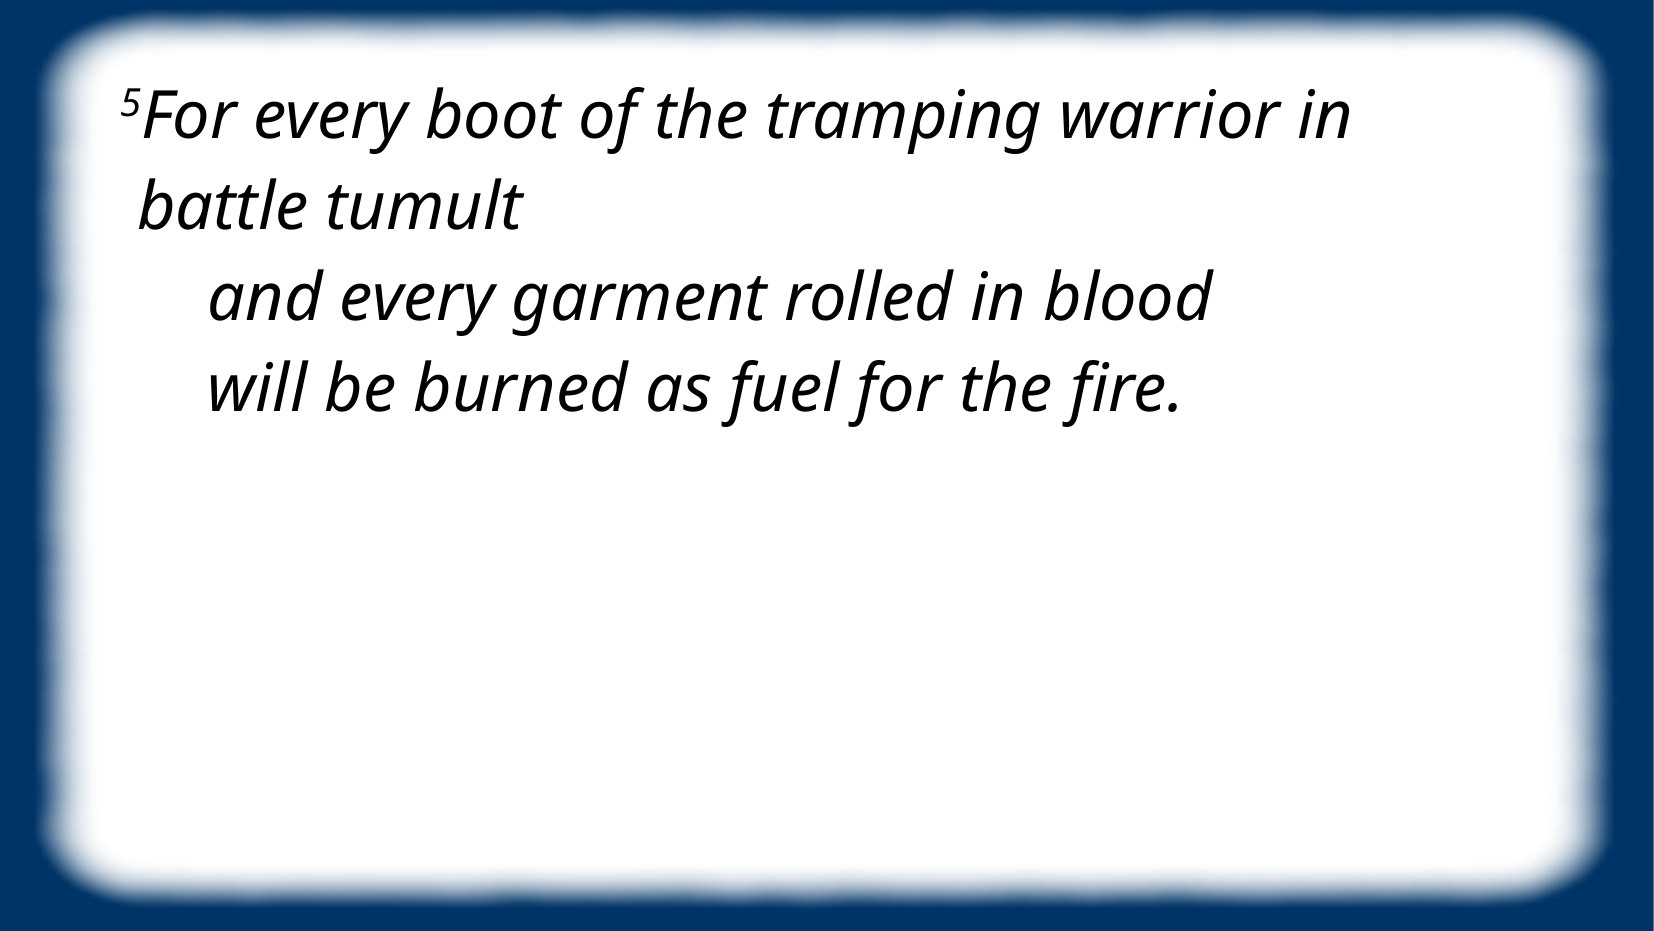

5For every boot of the tramping warrior in
 battle tumult
 and every garment rolled in blood
 will be burned as fuel for the fire.